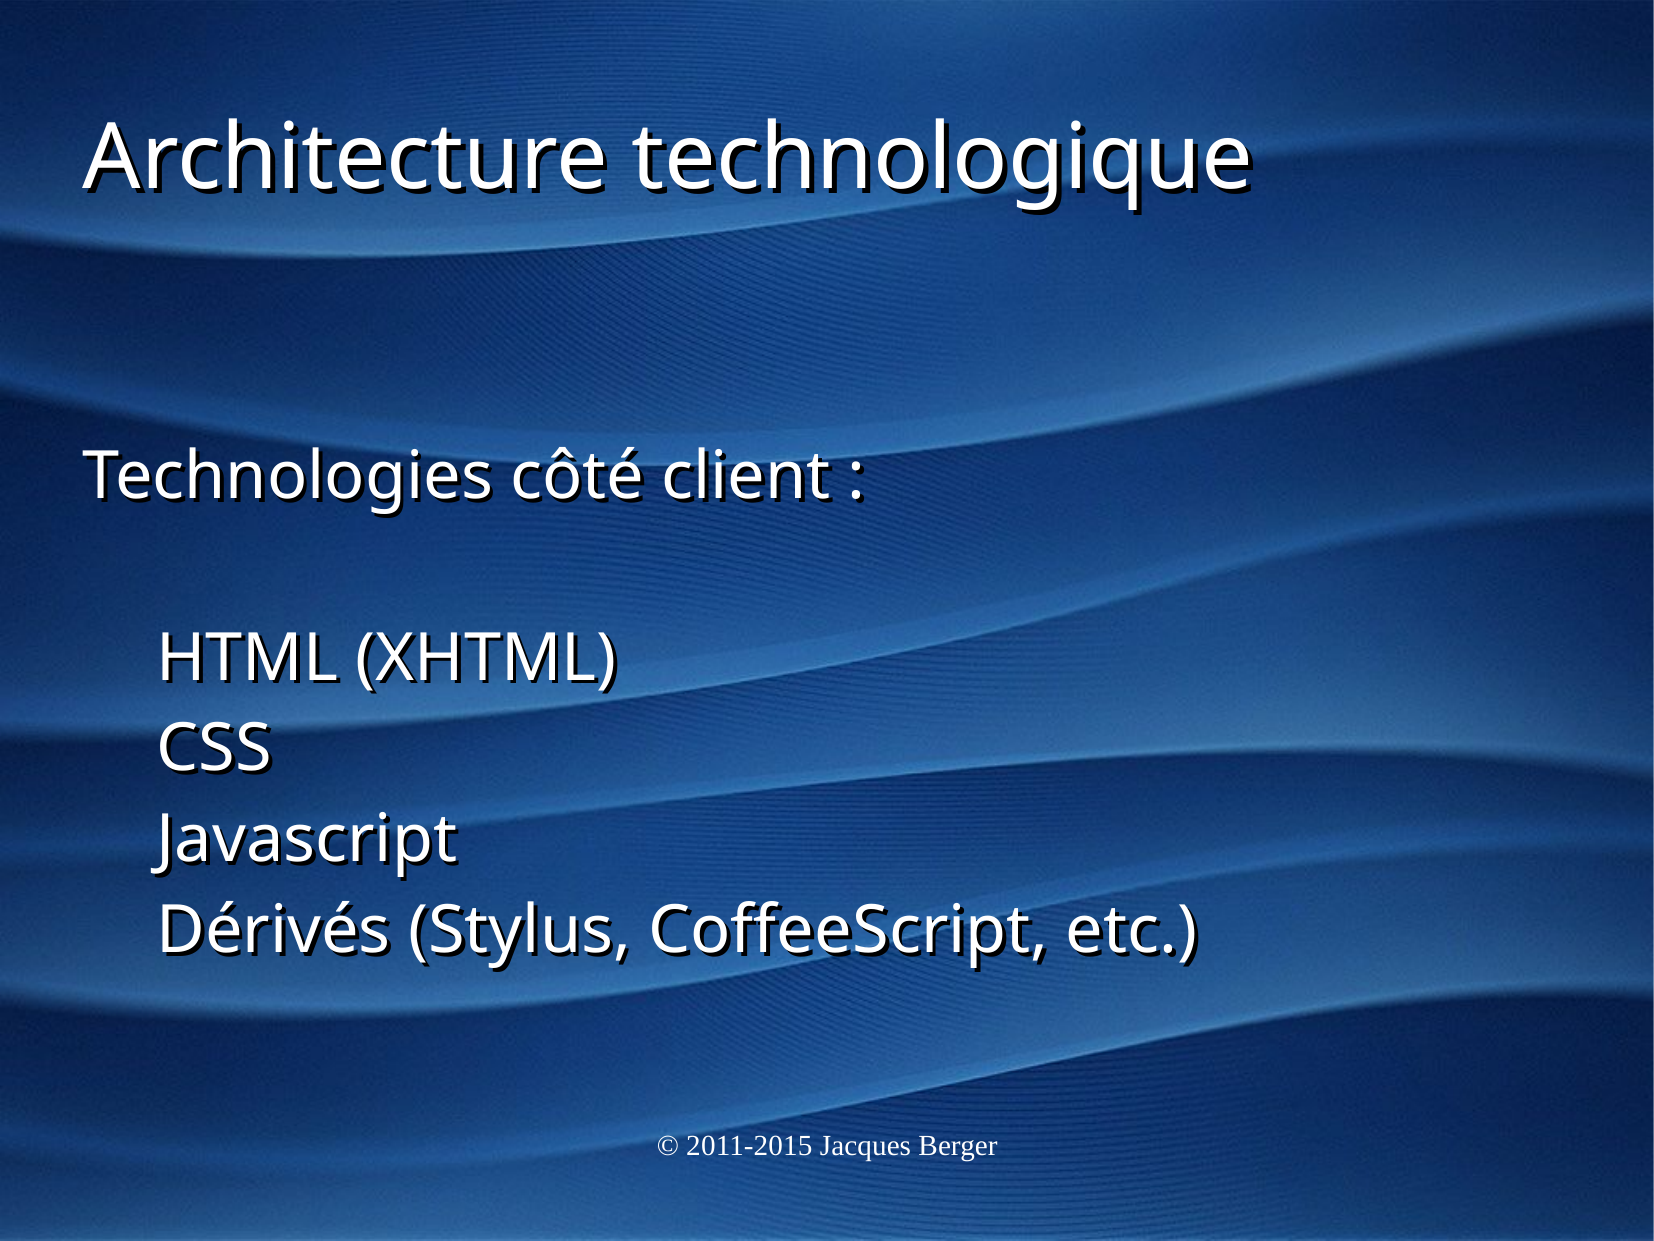

# Architecture technologique
Technologies côté client :
	HTML (XHTML)
	CSS
	Javascript
	Dérivés (Stylus, CoffeeScript, etc.)
© 2011-2015 Jacques Berger